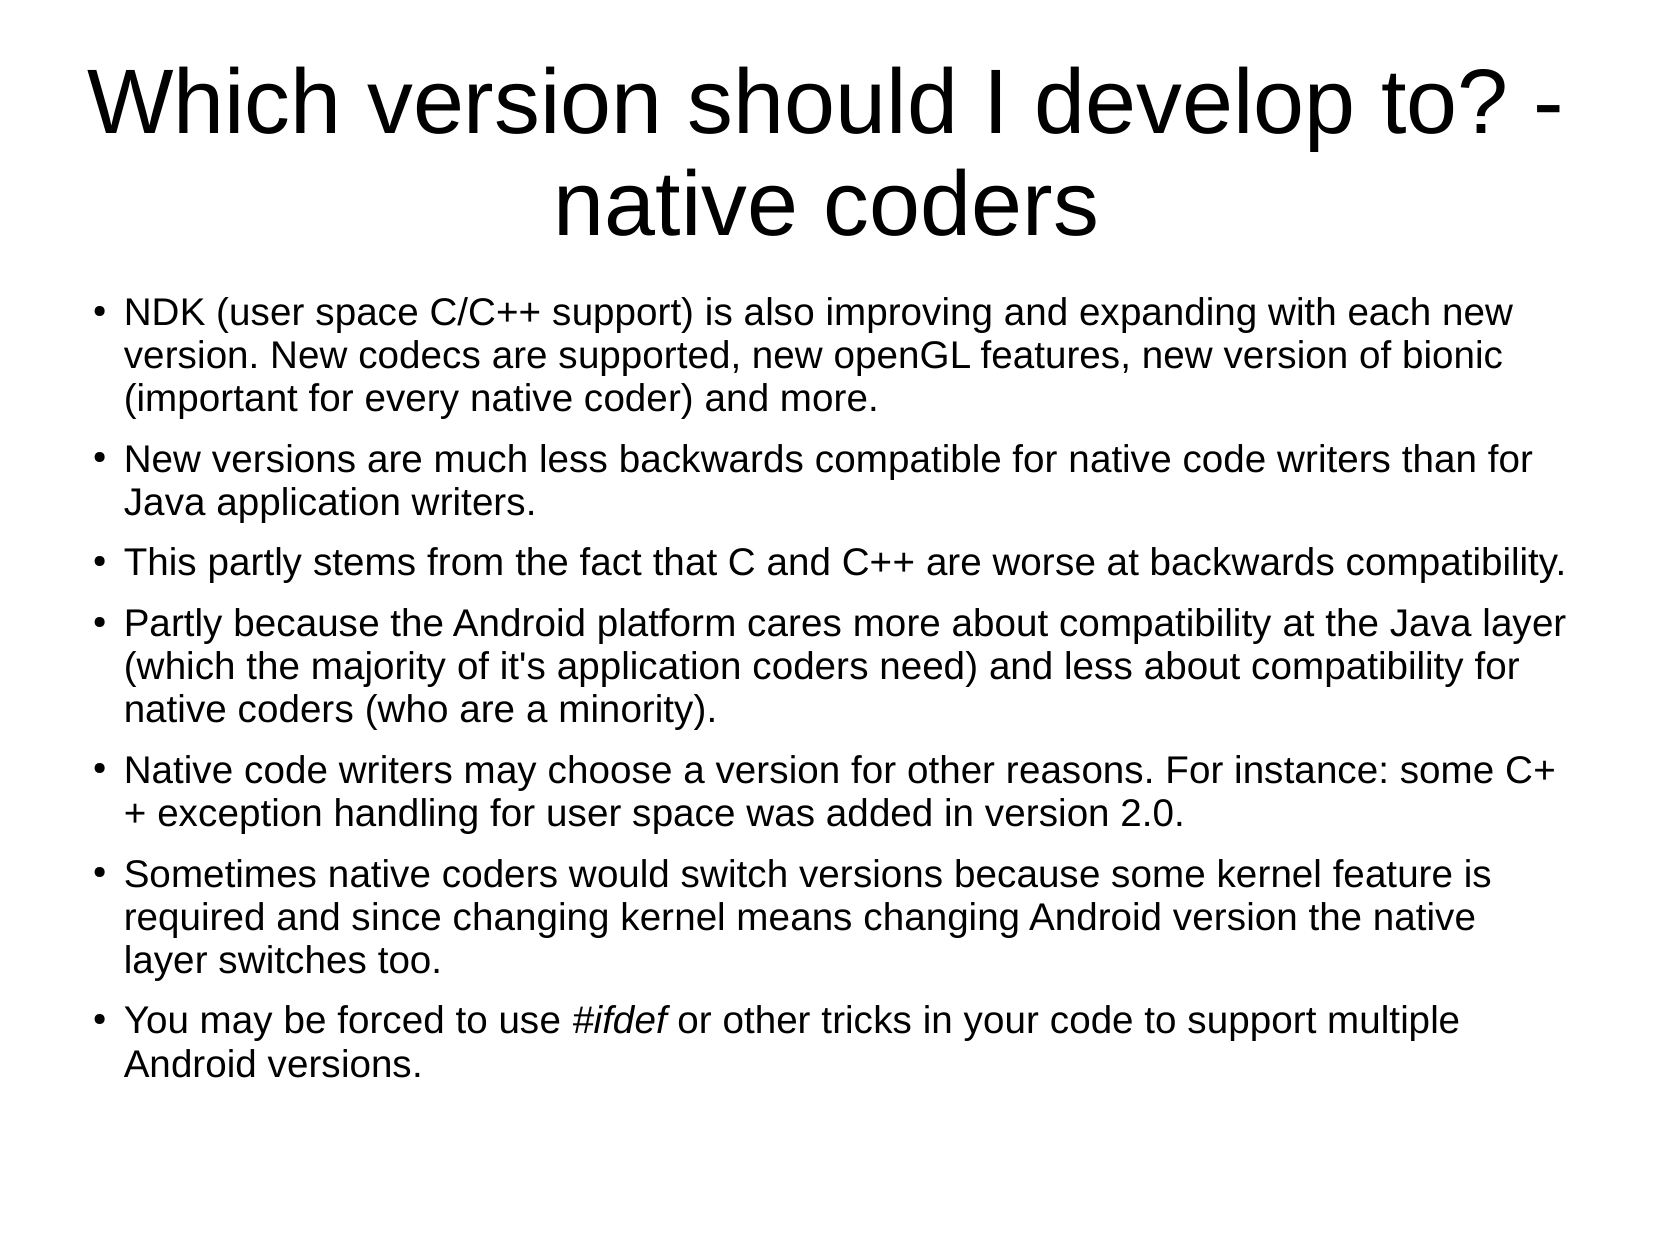

# Which version should I develop to? - native coders
NDK (user space C/C++ support) is also improving and expanding with each new version. New codecs are supported, new openGL features, new version of bionic (important for every native coder) and more.
New versions are much less backwards compatible for native code writers than for Java application writers.
This partly stems from the fact that C and C++ are worse at backwards compatibility.
Partly because the Android platform cares more about compatibility at the Java layer (which the majority of it's application coders need) and less about compatibility for native coders (who are a minority).
Native code writers may choose a version for other reasons. For instance: some C++ exception handling for user space was added in version 2.0.
Sometimes native coders would switch versions because some kernel feature is required and since changing kernel means changing Android version the native layer switches too.
You may be forced to use #ifdef or other tricks in your code to support multiple Android versions.